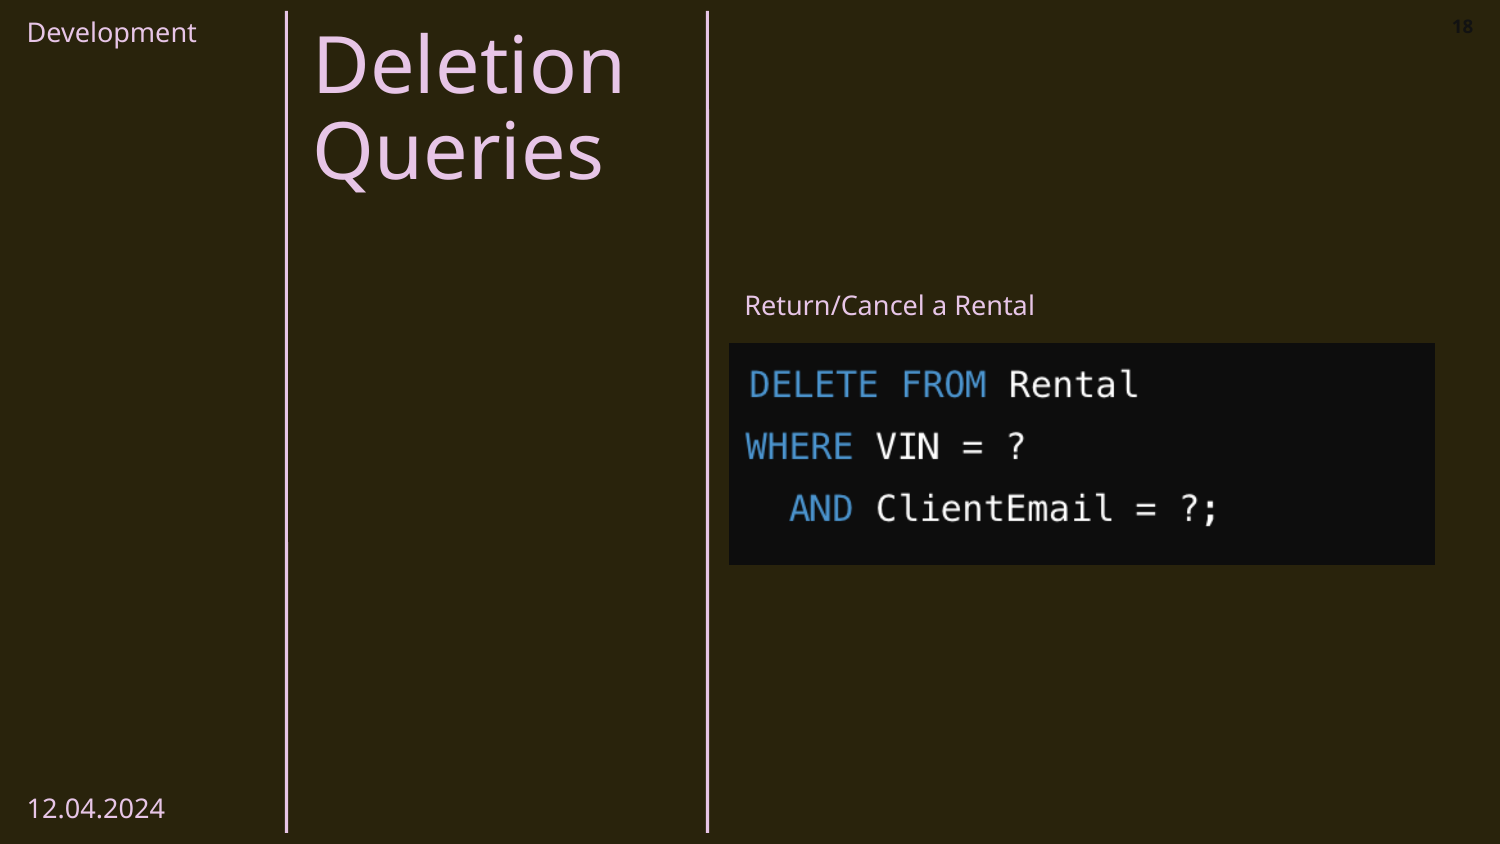

Development
# Deletion Queries
Return/Cancel a Rental
12.04.2024